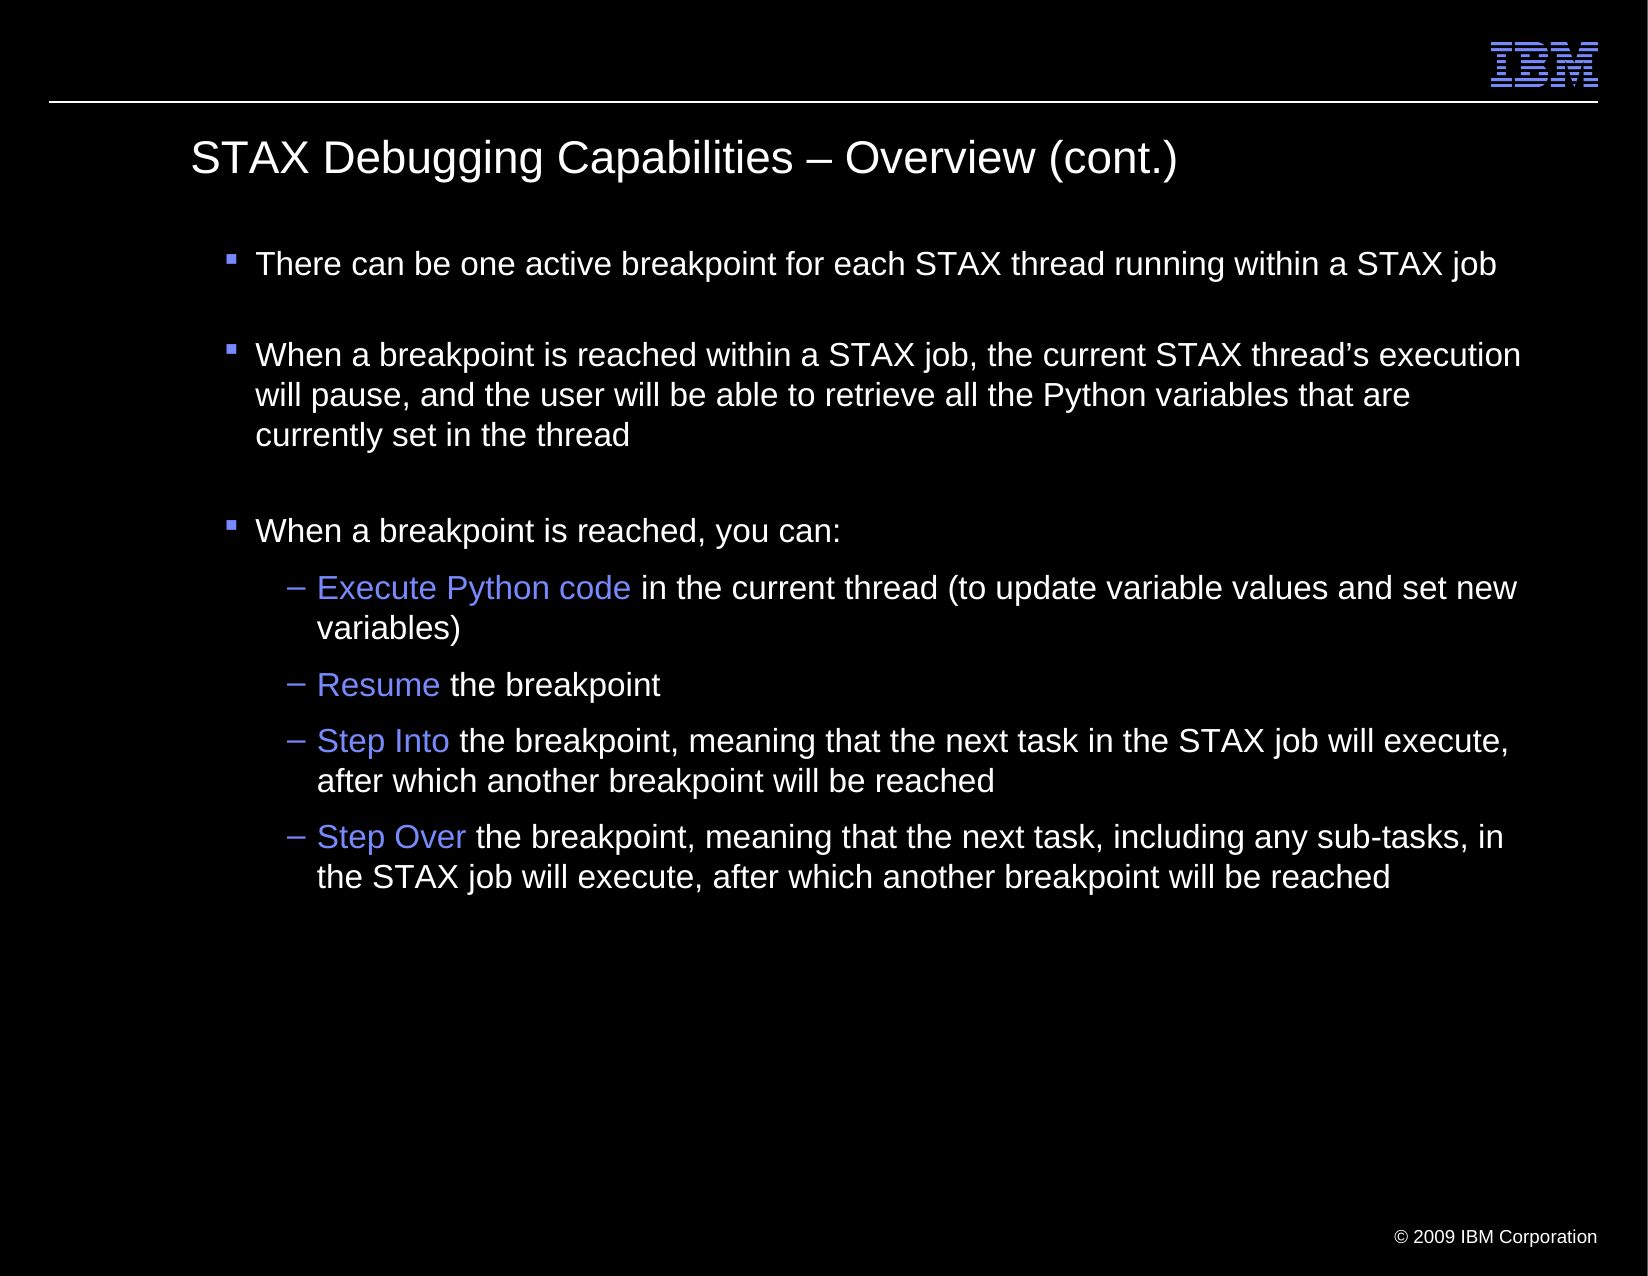

STAX Debugging Capabilities – Overview (cont.)
# There can be one active breakpoint for each STAX thread running within a STAX job
When a breakpoint is reached within a STAX job, the current STAX thread’s execution will pause, and the user will be able to retrieve all the Python variables that are currently set in the thread
When a breakpoint is reached, you can:
Execute Python code in the current thread (to update variable values and set new variables)
Resume the breakpoint
Step Into the breakpoint, meaning that the next task in the STAX job will execute, after which another breakpoint will be reached
Step Over the breakpoint, meaning that the next task, including any sub-tasks, in the STAX job will execute, after which another breakpoint will be reached